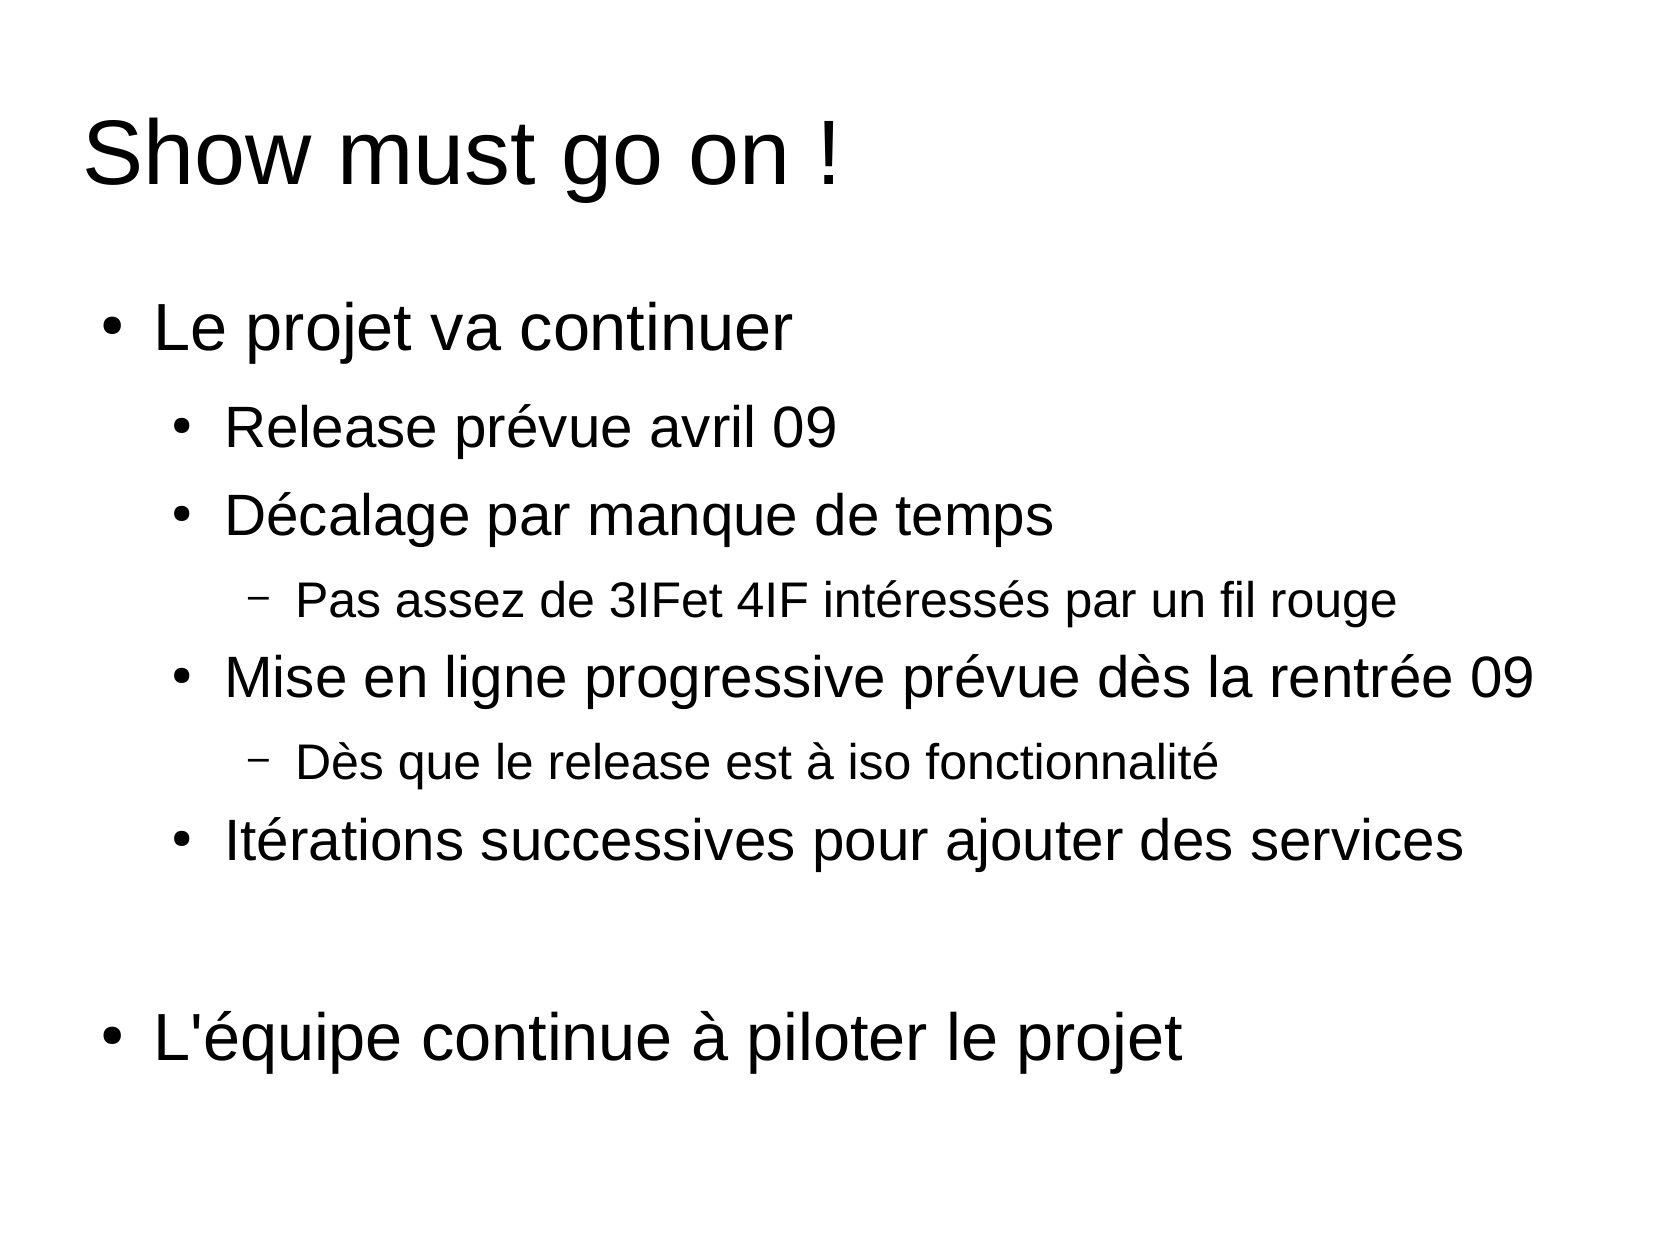

# Show must go on !
Le projet va continuer
Release prévue avril 09
Décalage par manque de temps
Pas assez de 3IFet 4IF intéressés par un fil rouge
Mise en ligne progressive prévue dès la rentrée 09
Dès que le release est à iso fonctionnalité
Itérations successives pour ajouter des services
L'équipe continue à piloter le projet